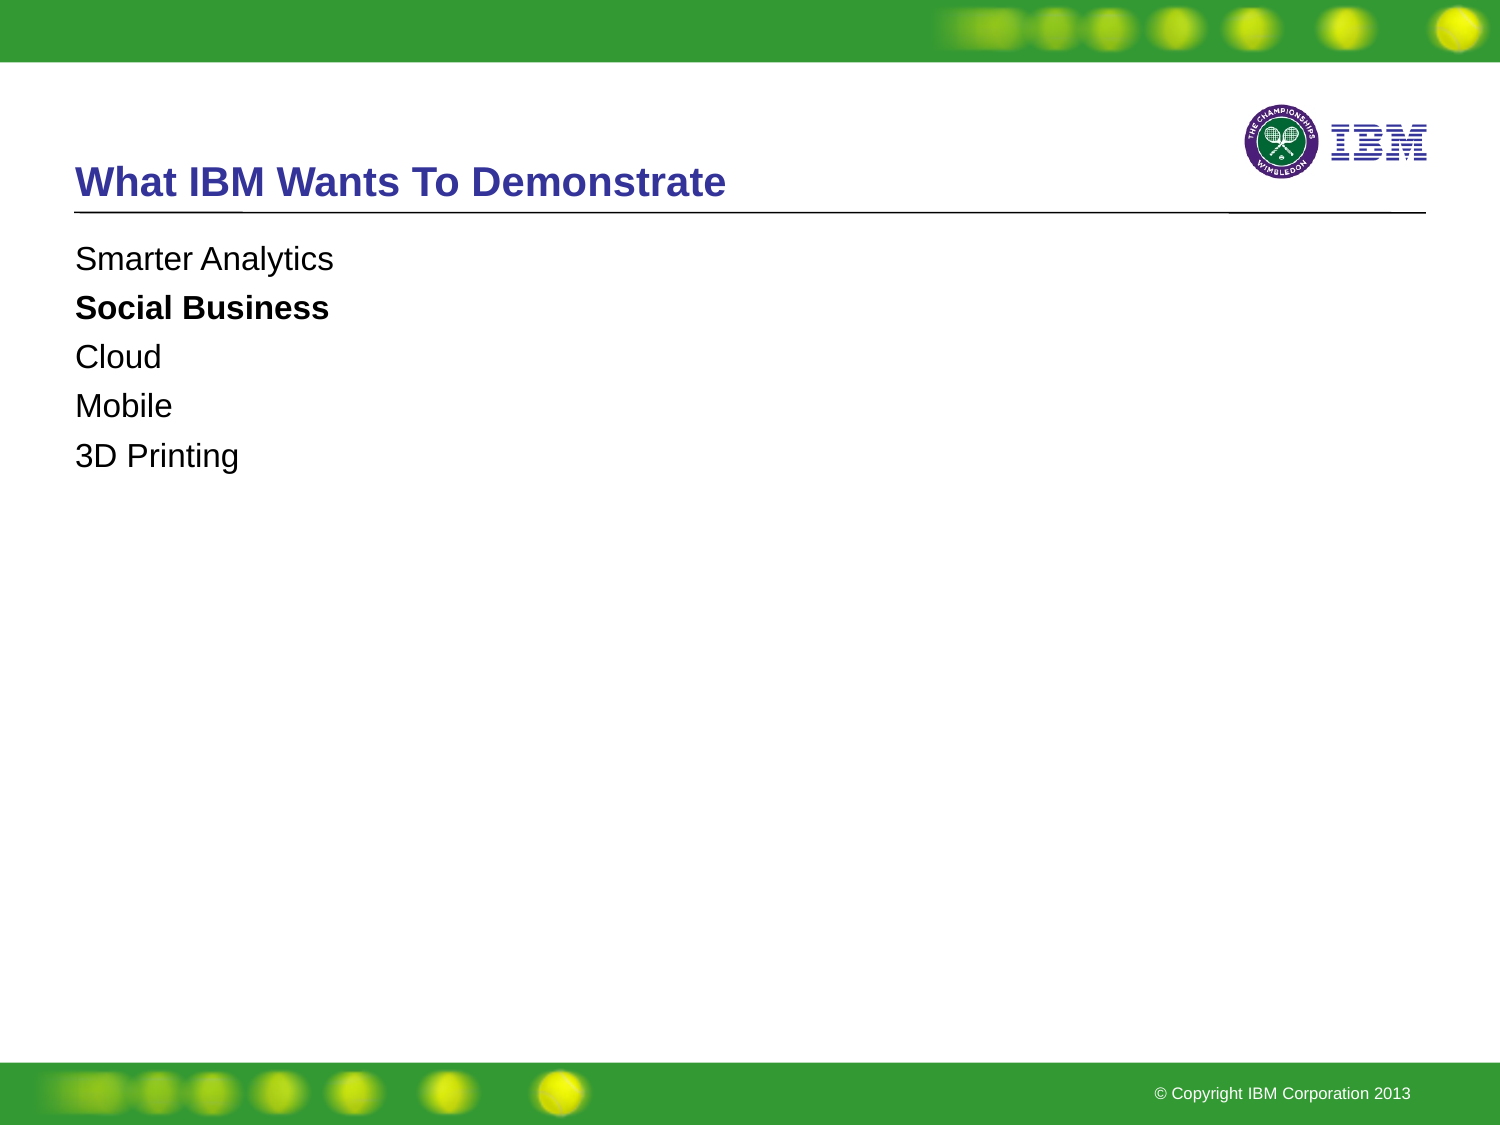

# What IBM Wants To Demonstrate
Smarter Analytics
Social Business
Cloud
Mobile
3D Printing